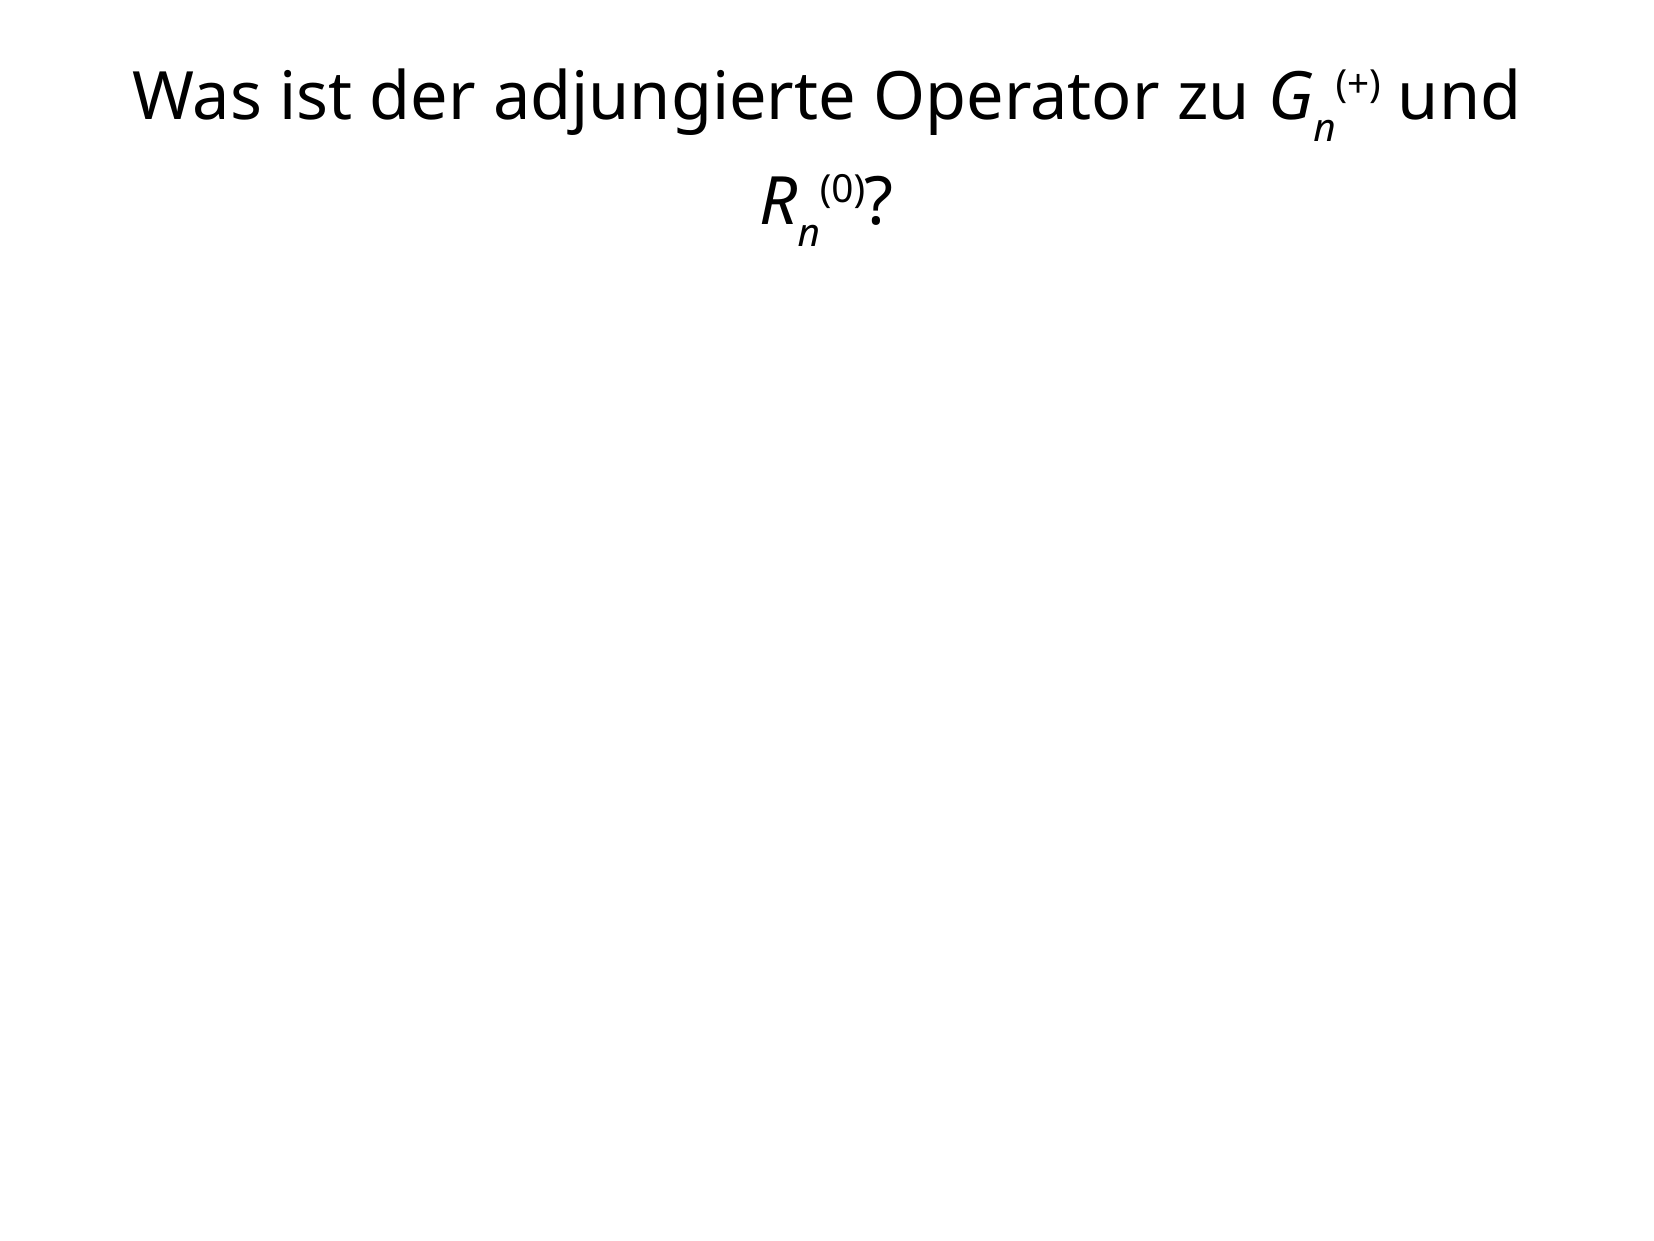

# Was ist der adjungierte Operator zu Gn(+) und Rn(0)?